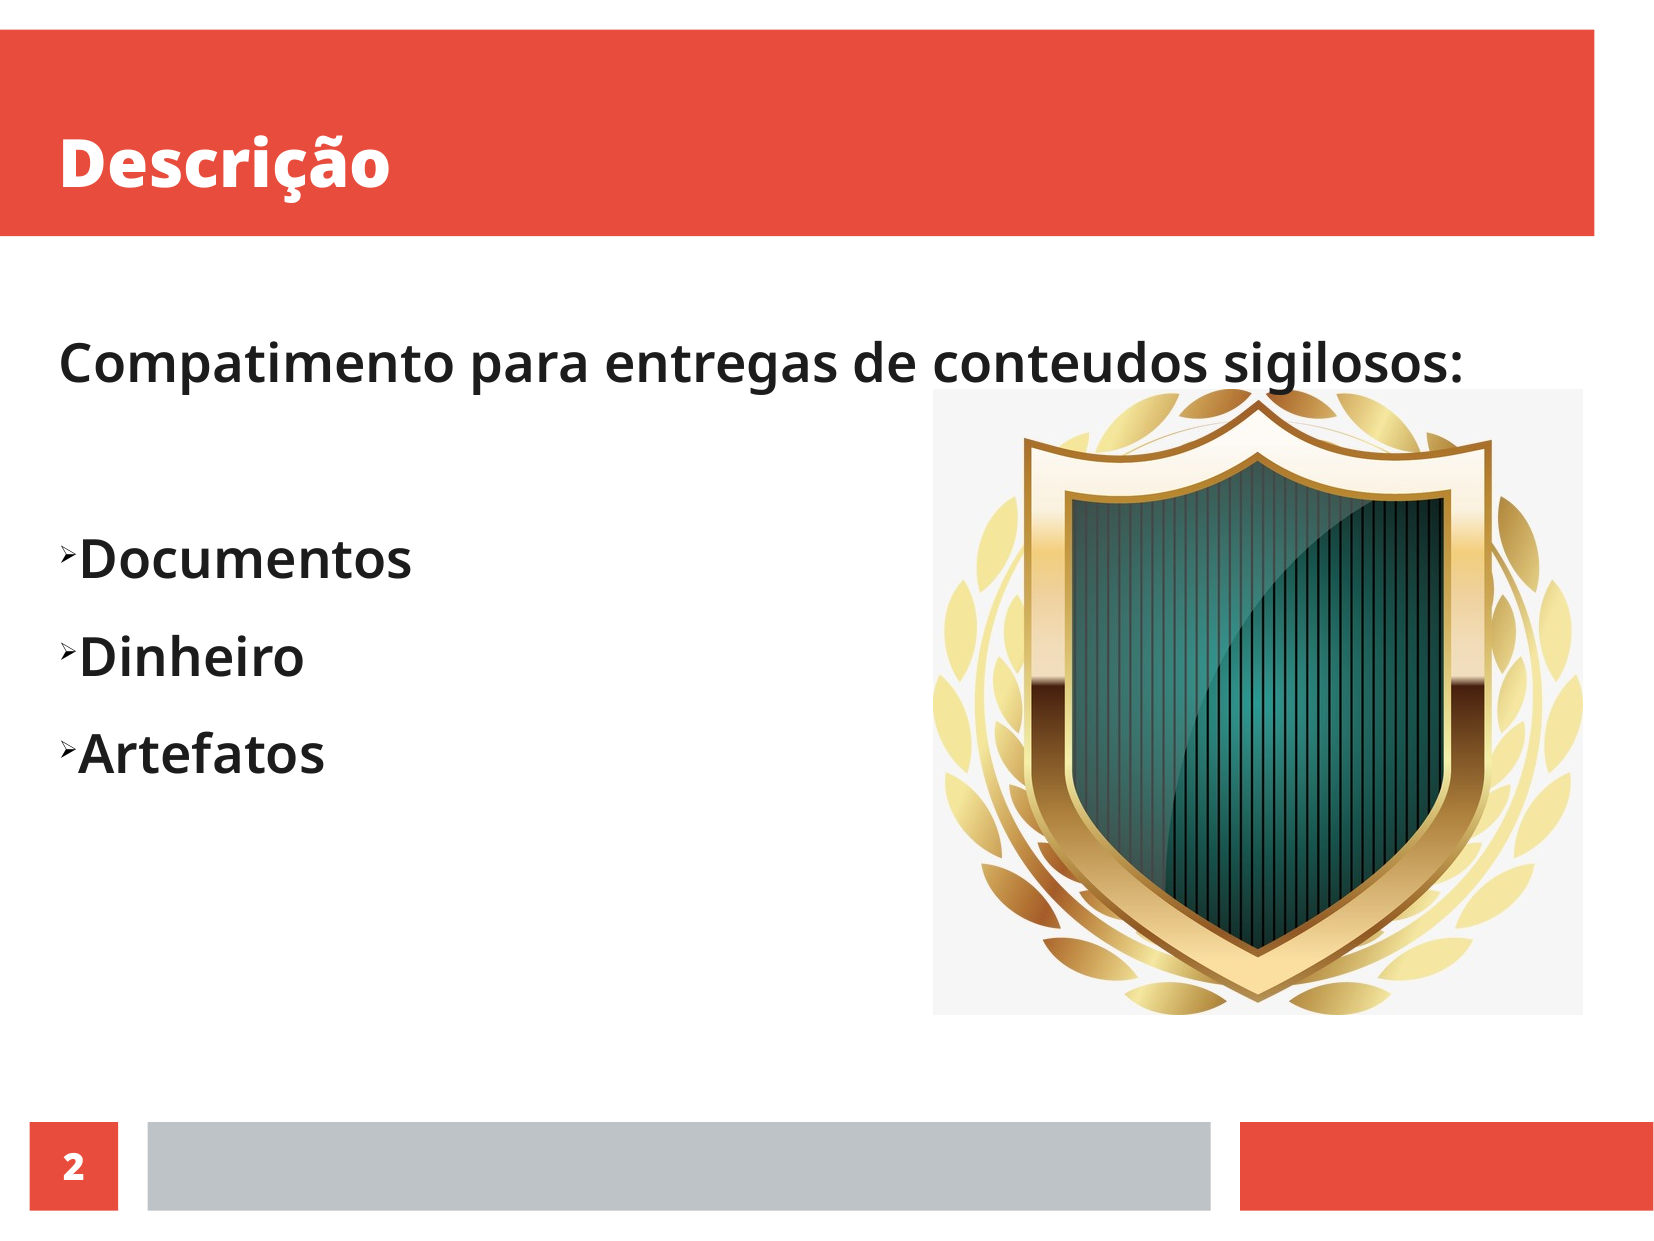

# Descrição
Compatimento para entregas de conteudos sigilosos:
Documentos
Dinheiro
Artefatos
2